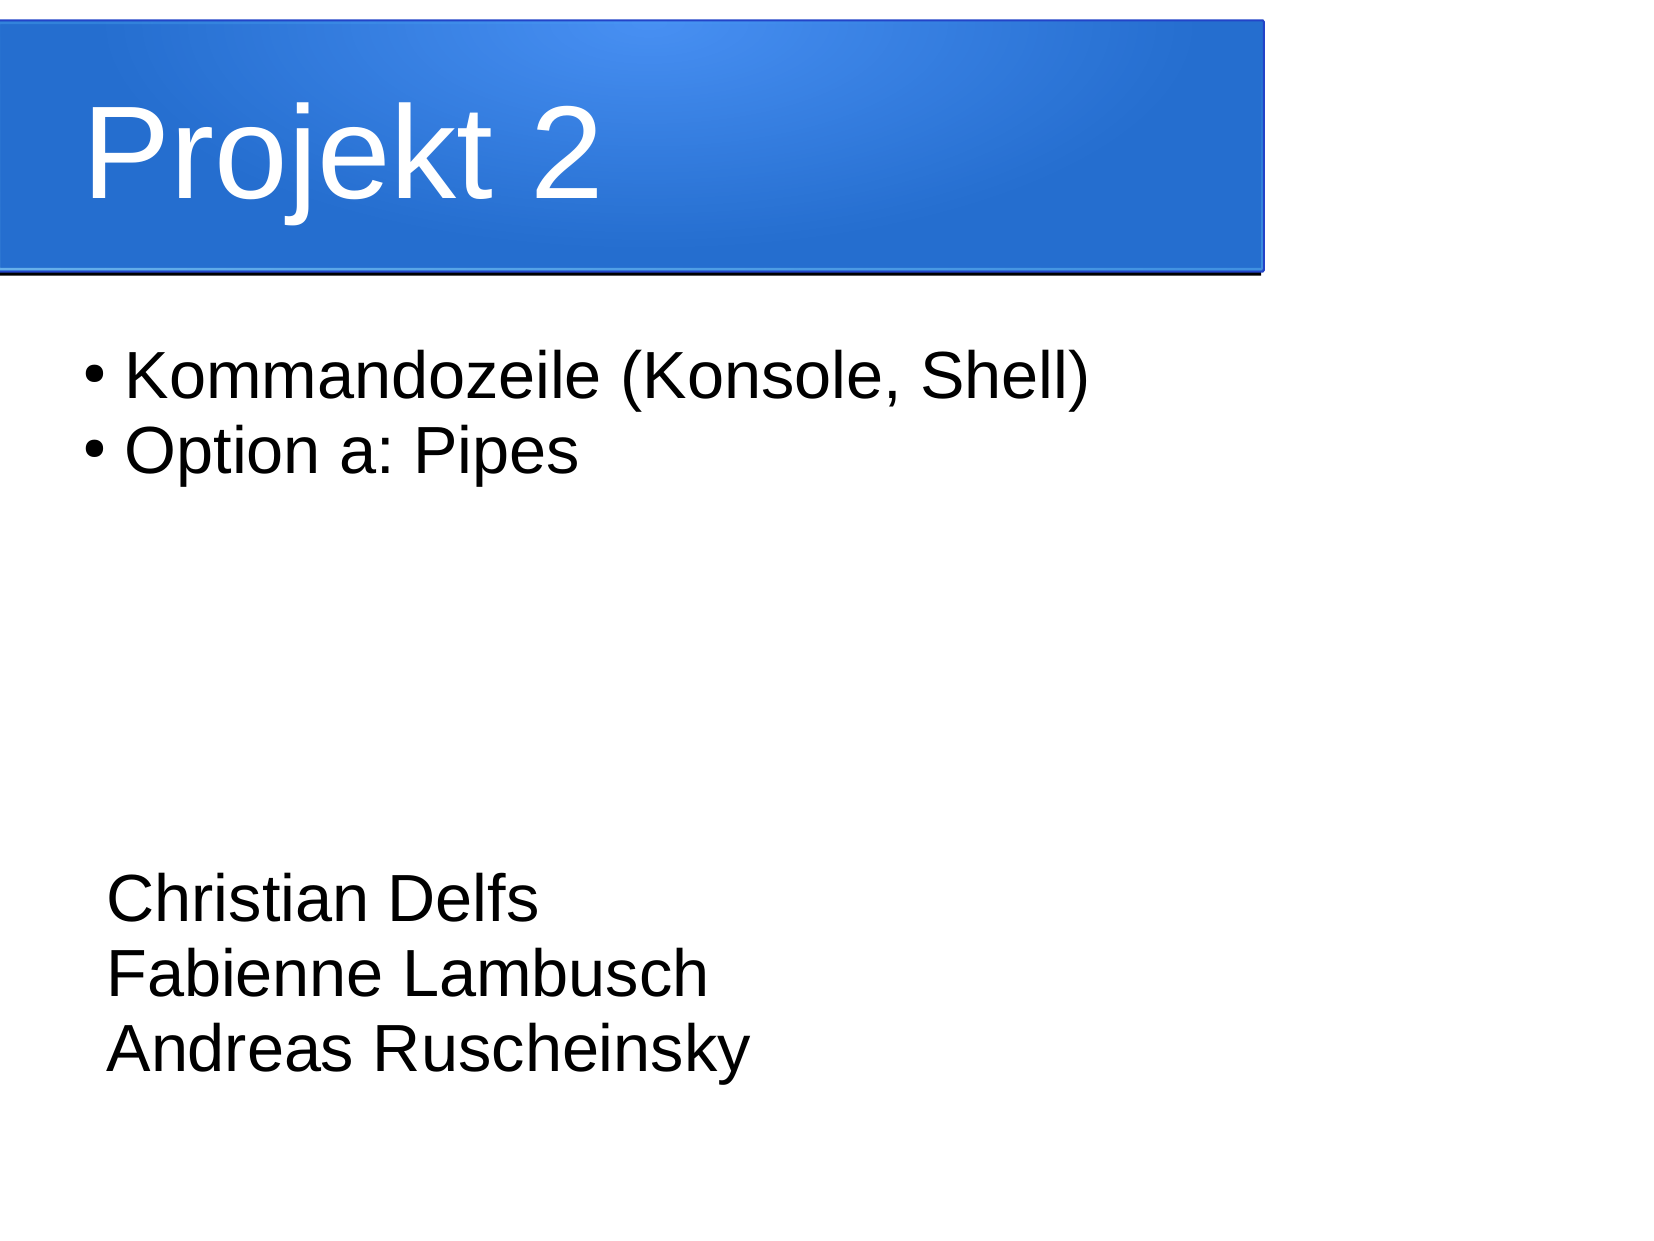

# Projekt 2
 Kommandozeile (Konsole, Shell)
 Option a: Pipes
Christian Delfs
Fabienne Lambusch
Andreas Ruscheinsky